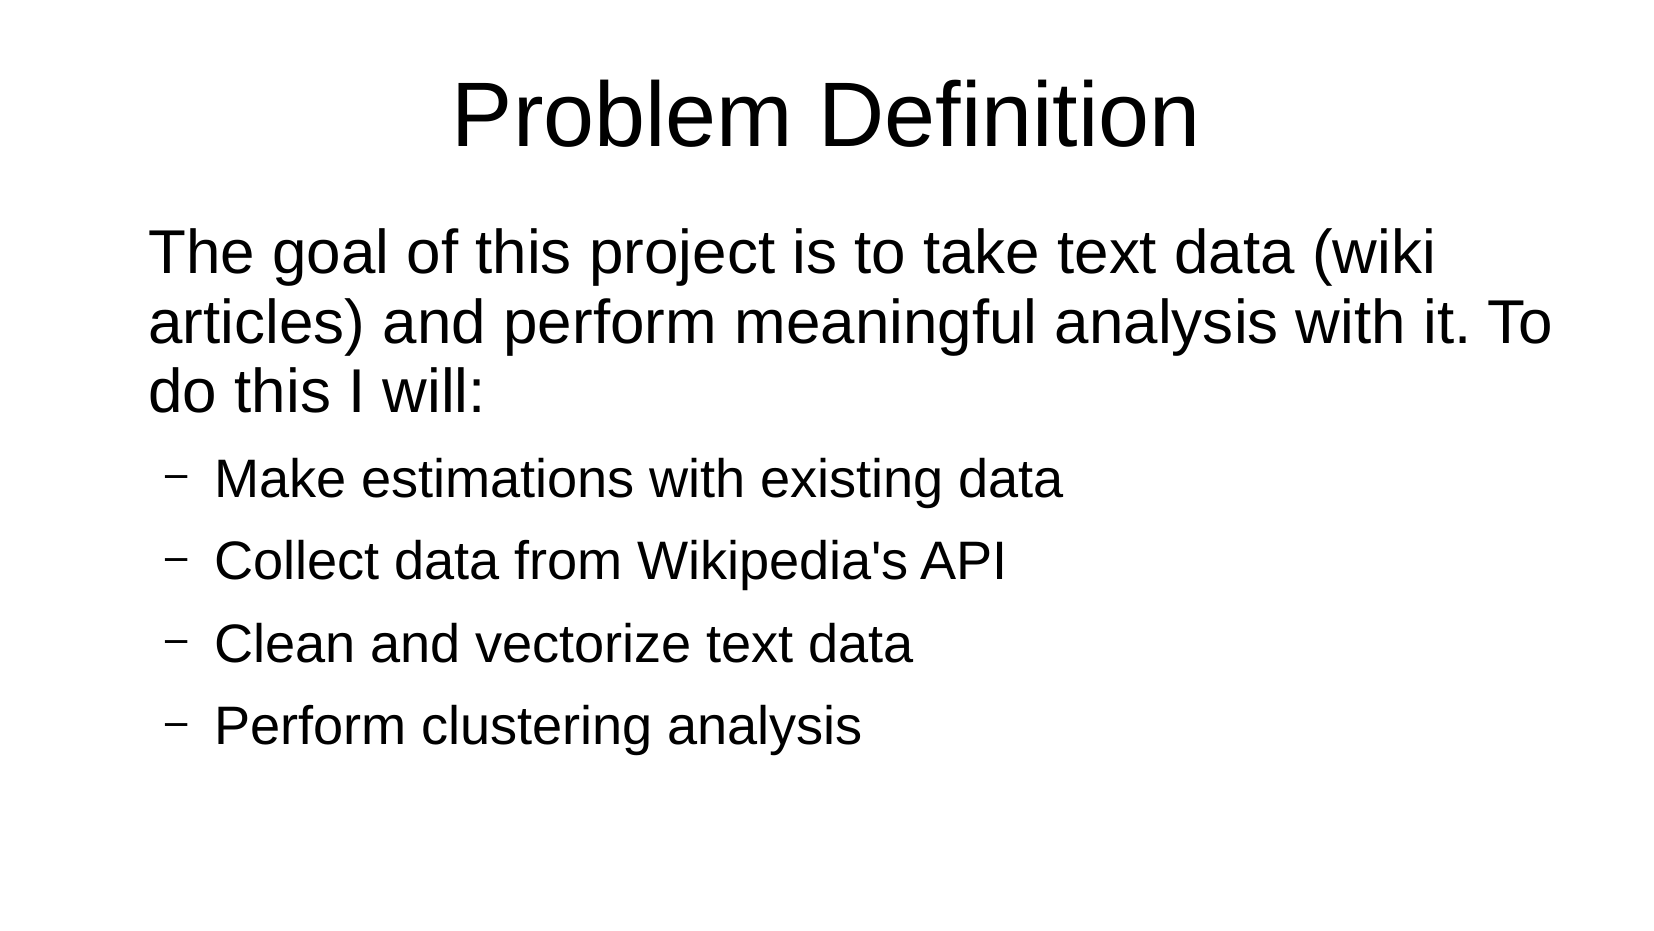

# Problem Definition
The goal of this project is to take text data (wiki articles) and perform meaningful analysis with it. To do this I will:
Make estimations with existing data
Collect data from Wikipedia's API
Clean and vectorize text data
Perform clustering analysis